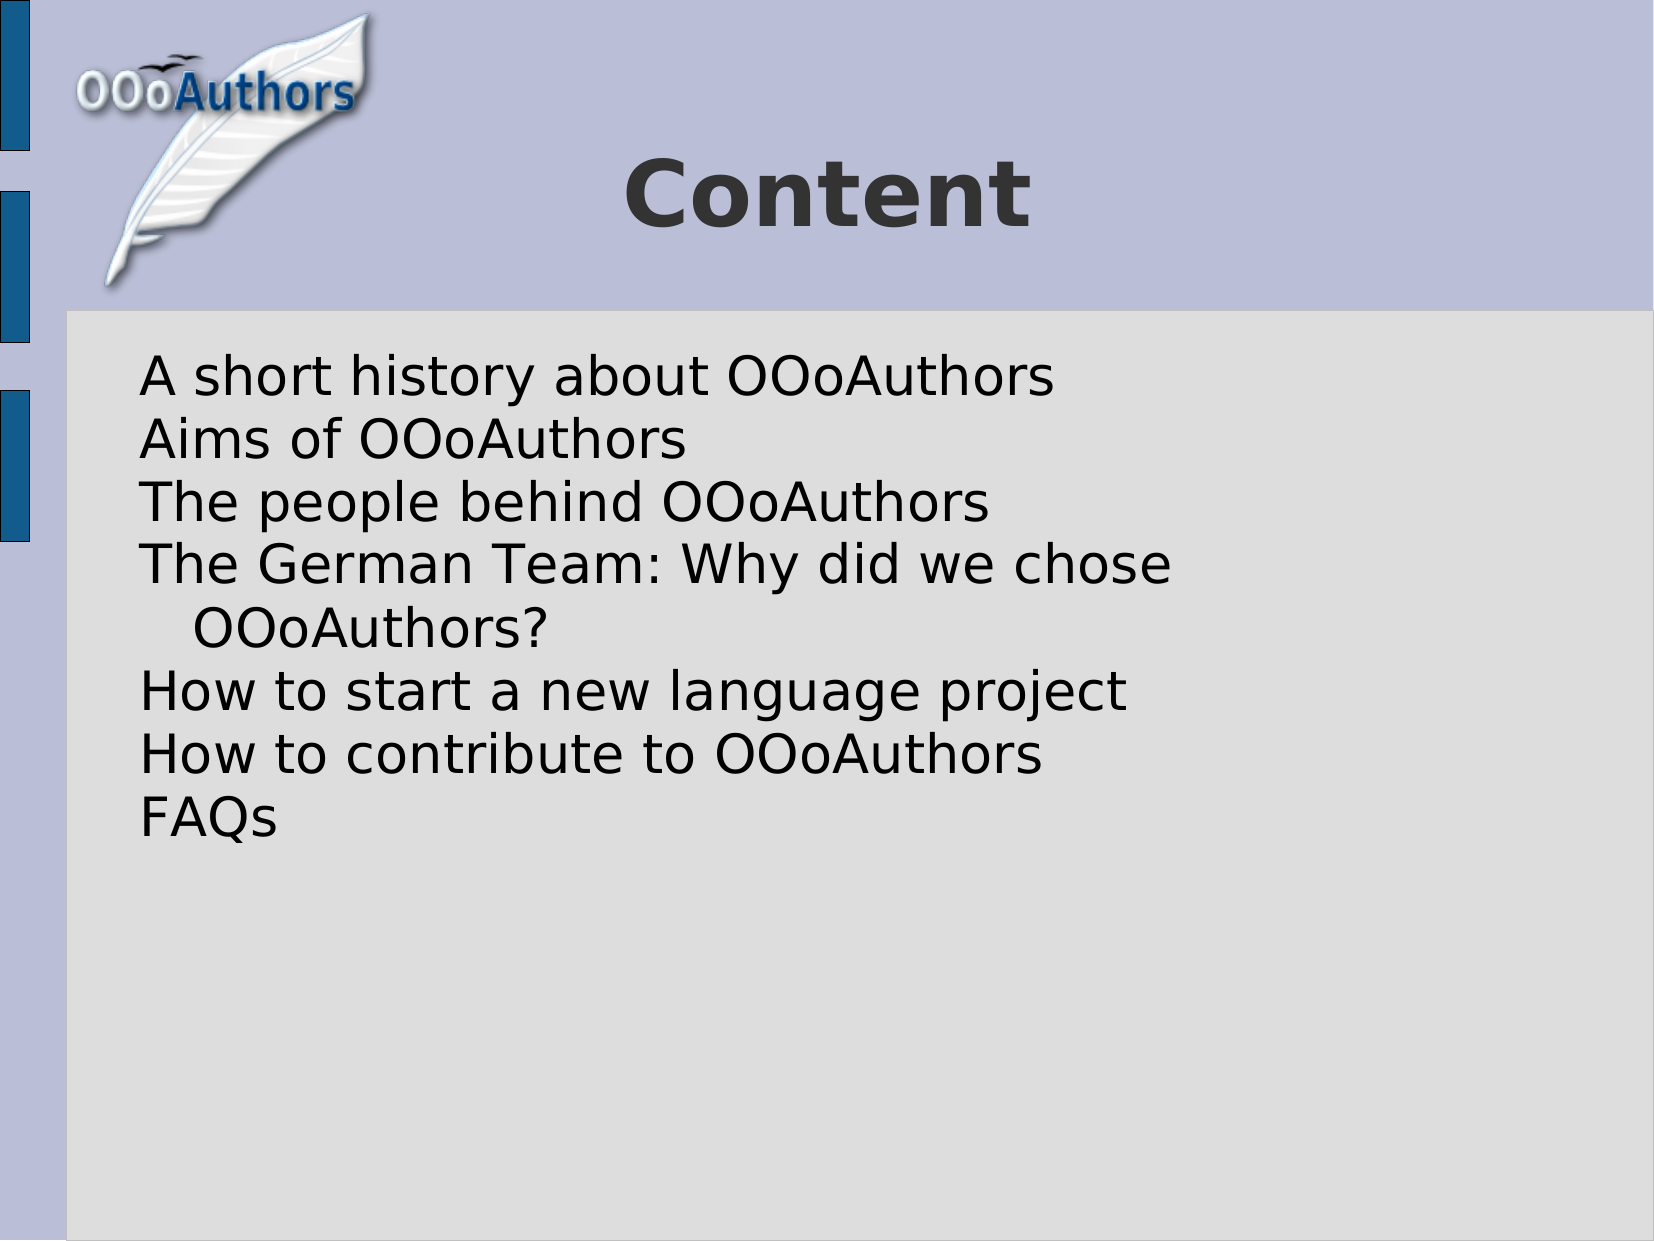

# Content
A short history about OOoAuthors
Aims of OOoAuthors
The people behind OOoAuthors
The German Team: Why did we chose OOoAuthors?
How to start a new language project
How to contribute to OOoAuthors
FAQs